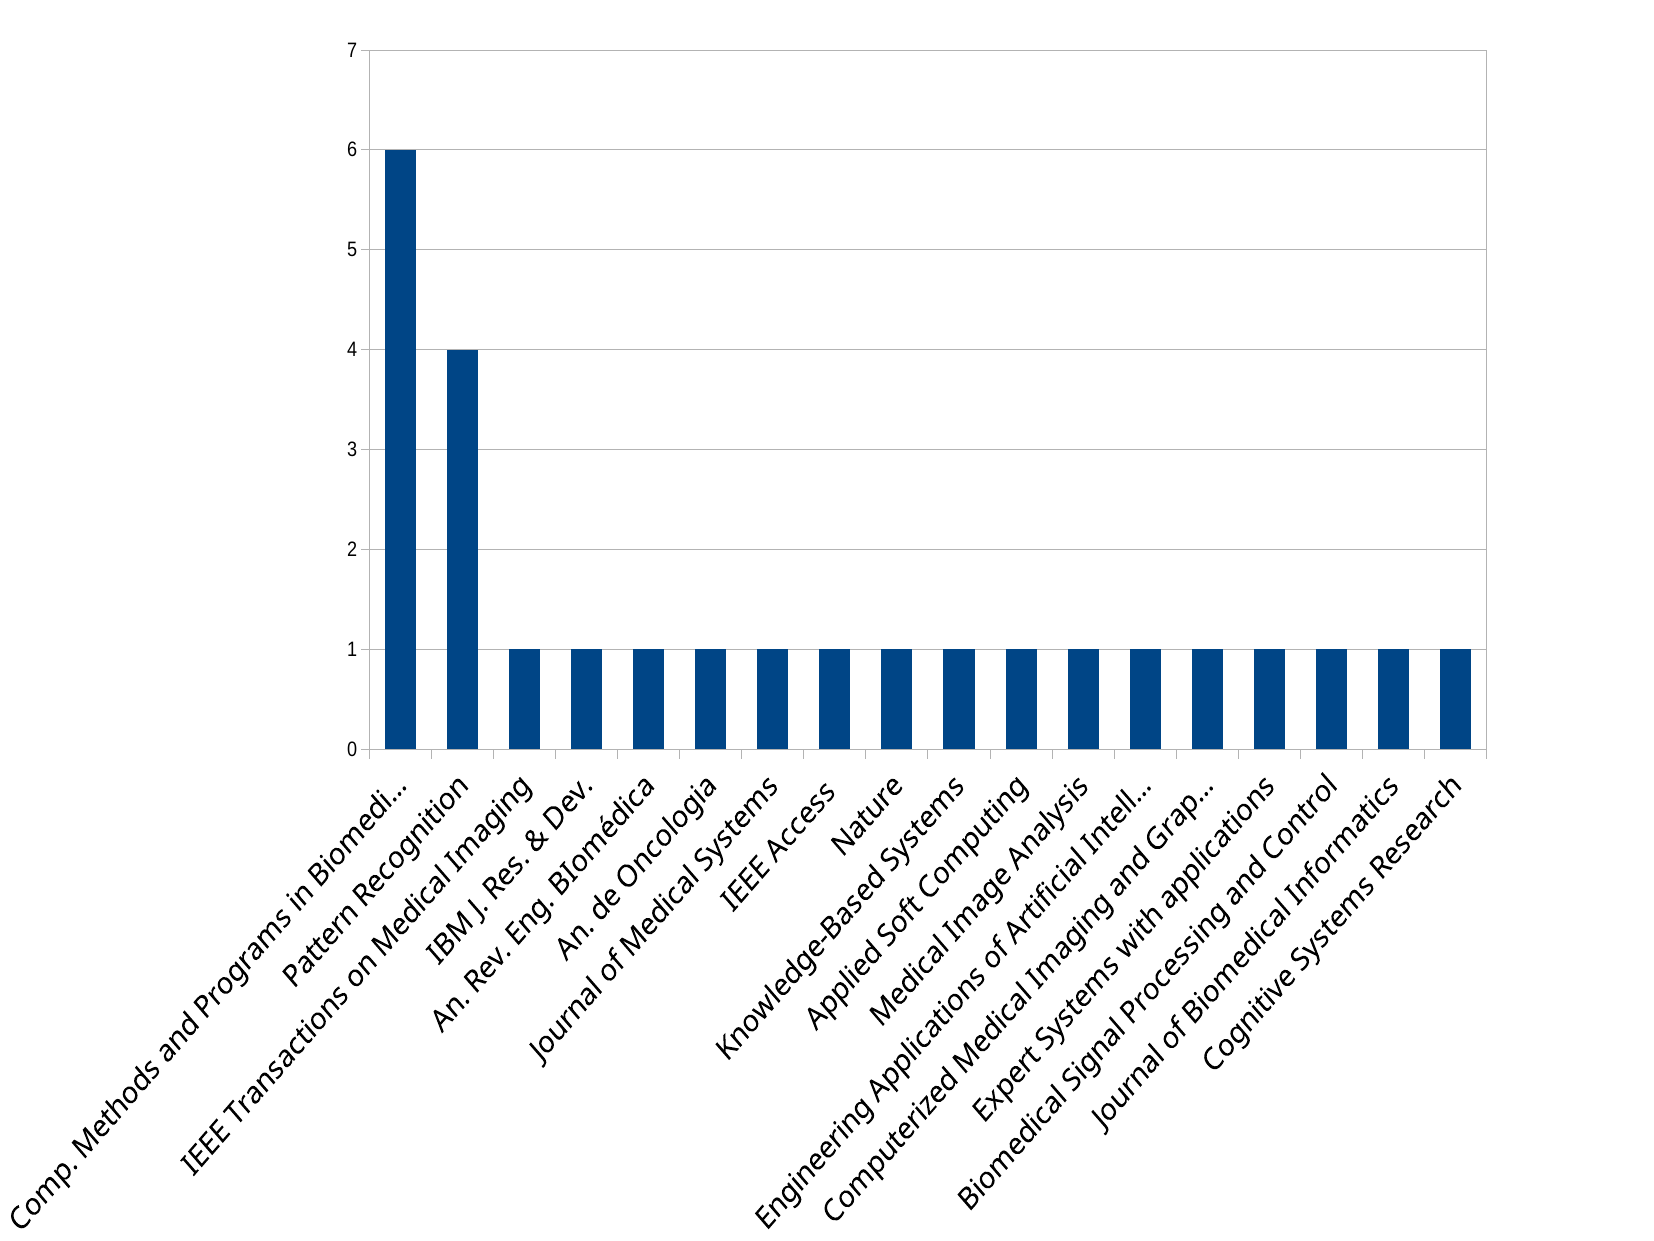

### Chart
| Category | Artigos |
|---|---|
| Comp. Methods and Programs in Biomedicine | 6.0 |
| Pattern Recognition | 4.0 |
| IEEE Transactions on Medical Imaging | 1.0 |
| IBM J. Res. & Dev. | 1.0 |
| An. Rev. Eng. BIomédica | 1.0 |
| An. de Oncologia | 1.0 |
| Journal of Medical Systems | 1.0 |
| IEEE Access  | 1.0 |
| Nature | 1.0 |
| Knowledge-Based Systems | 1.0 |
| Applied Soft Computing | 1.0 |
| Medical Image Analysis | 1.0 |
| Engineering Applications of Artificial Intelligence | 1.0 |
| Computerized Medical Imaging and Graphics | 1.0 |
| Expert Systems with applications | 1.0 |
| Biomedical Signal Processing and Control | 1.0 |
| Journal of Biomedical Informatics | 1.0 |
| Cognitive Systems Research | 1.0 |